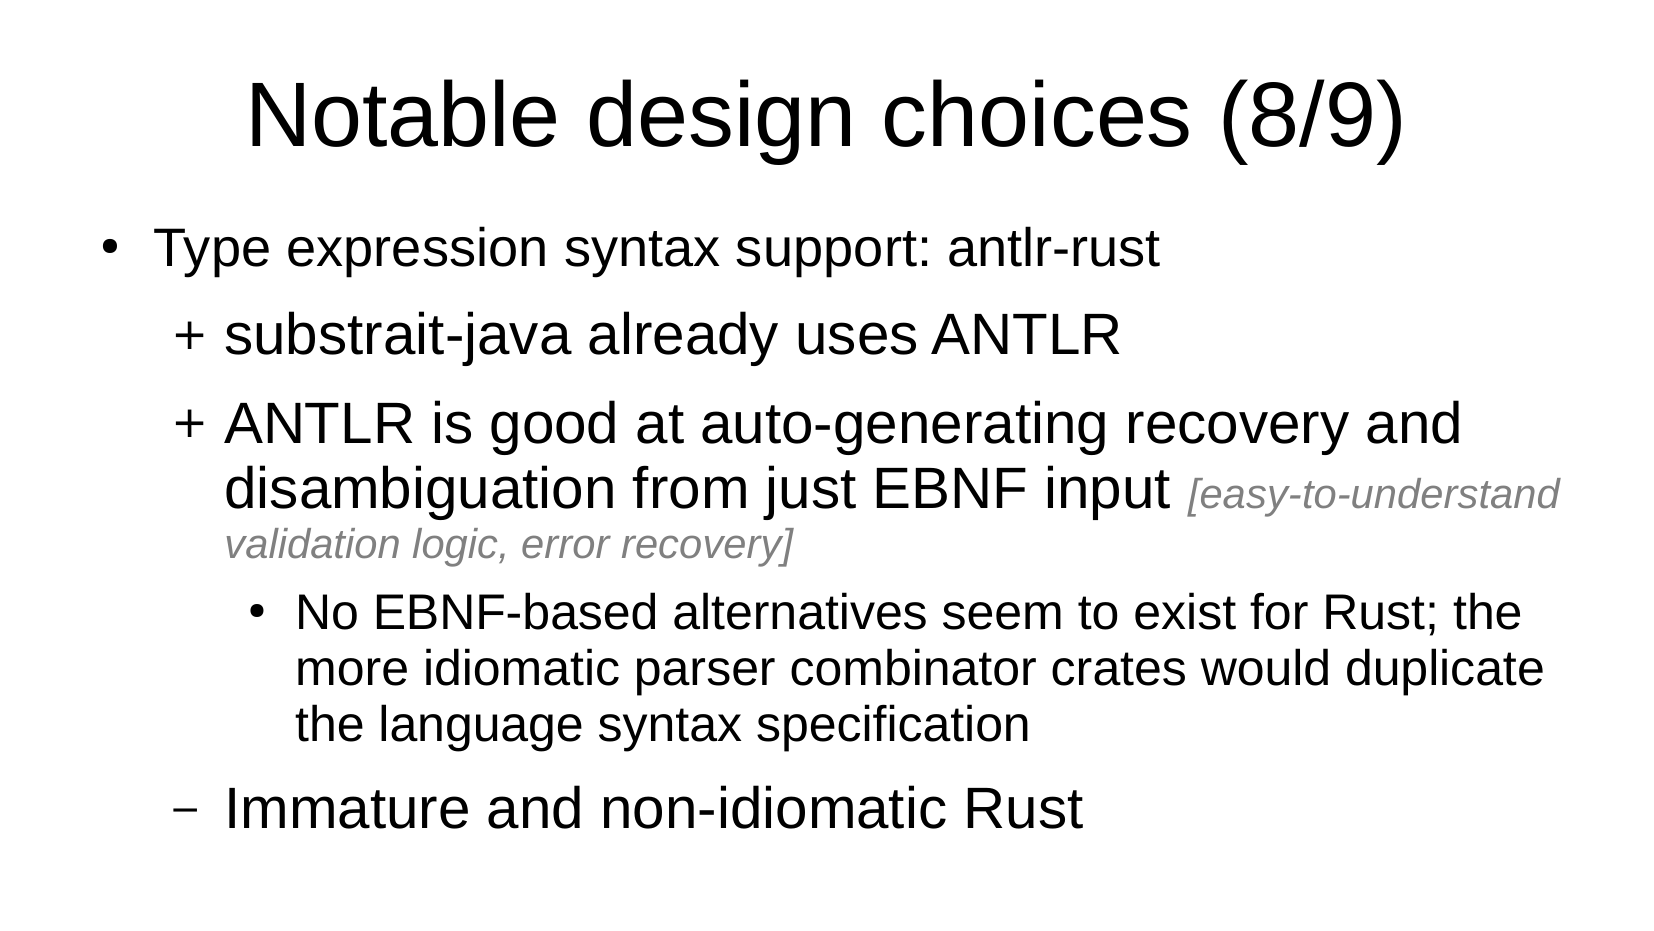

# Notable design choices (8/9)
Type expression syntax support: antlr-rust
substrait-java already uses ANTLR
ANTLR is good at auto-generating recovery and disambiguation from just EBNF input [easy-to-understand validation logic, error recovery]
No EBNF-based alternatives seem to exist for Rust; the more idiomatic parser combinator crates would duplicate the language syntax specification
Immature and non-idiomatic Rust